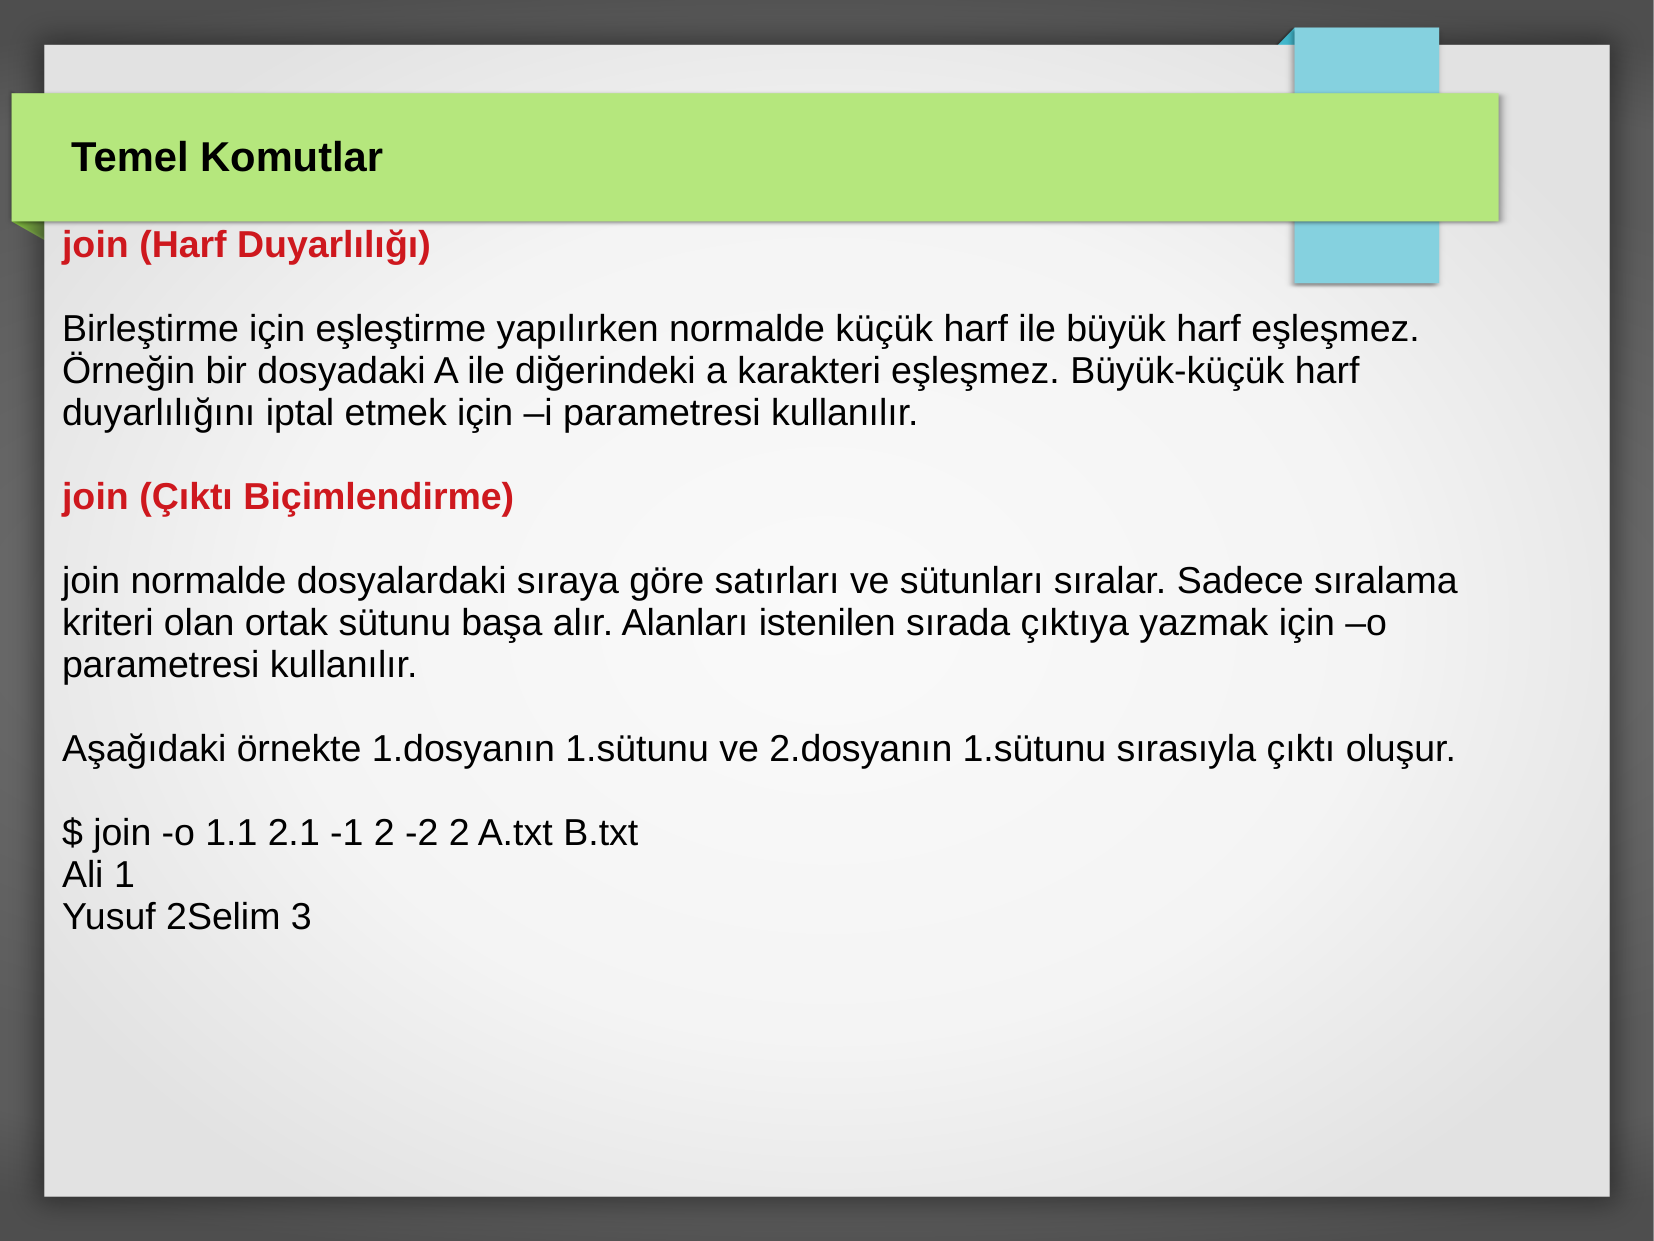

Temel Komutlar
join (Harf Duyarlılığı)
Birleştirme için eşleştirme yapılırken normalde küçük harf ile büyük harf eşleşmez.
Örneğin bir dosyadaki A ile diğerindeki a karakteri eşleşmez. Büyük-küçük harf
duyarlılığını iptal etmek için –i parametresi kullanılır.
join (Çıktı Biçimlendirme)
join normalde dosyalardaki sıraya göre satırları ve sütunları sıralar. Sadece sıralama
kriteri olan ortak sütunu başa alır. Alanları istenilen sırada çıktıya yazmak için –o
parametresi kullanılır.
Aşağıdaki örnekte 1.dosyanın 1.sütunu ve 2.dosyanın 1.sütunu sırasıyla çıktı oluşur.
$ join -o 1.1 2.1 -1 2 -2 2 A.txt B.txt
Ali 1
Yusuf 2Selim 3